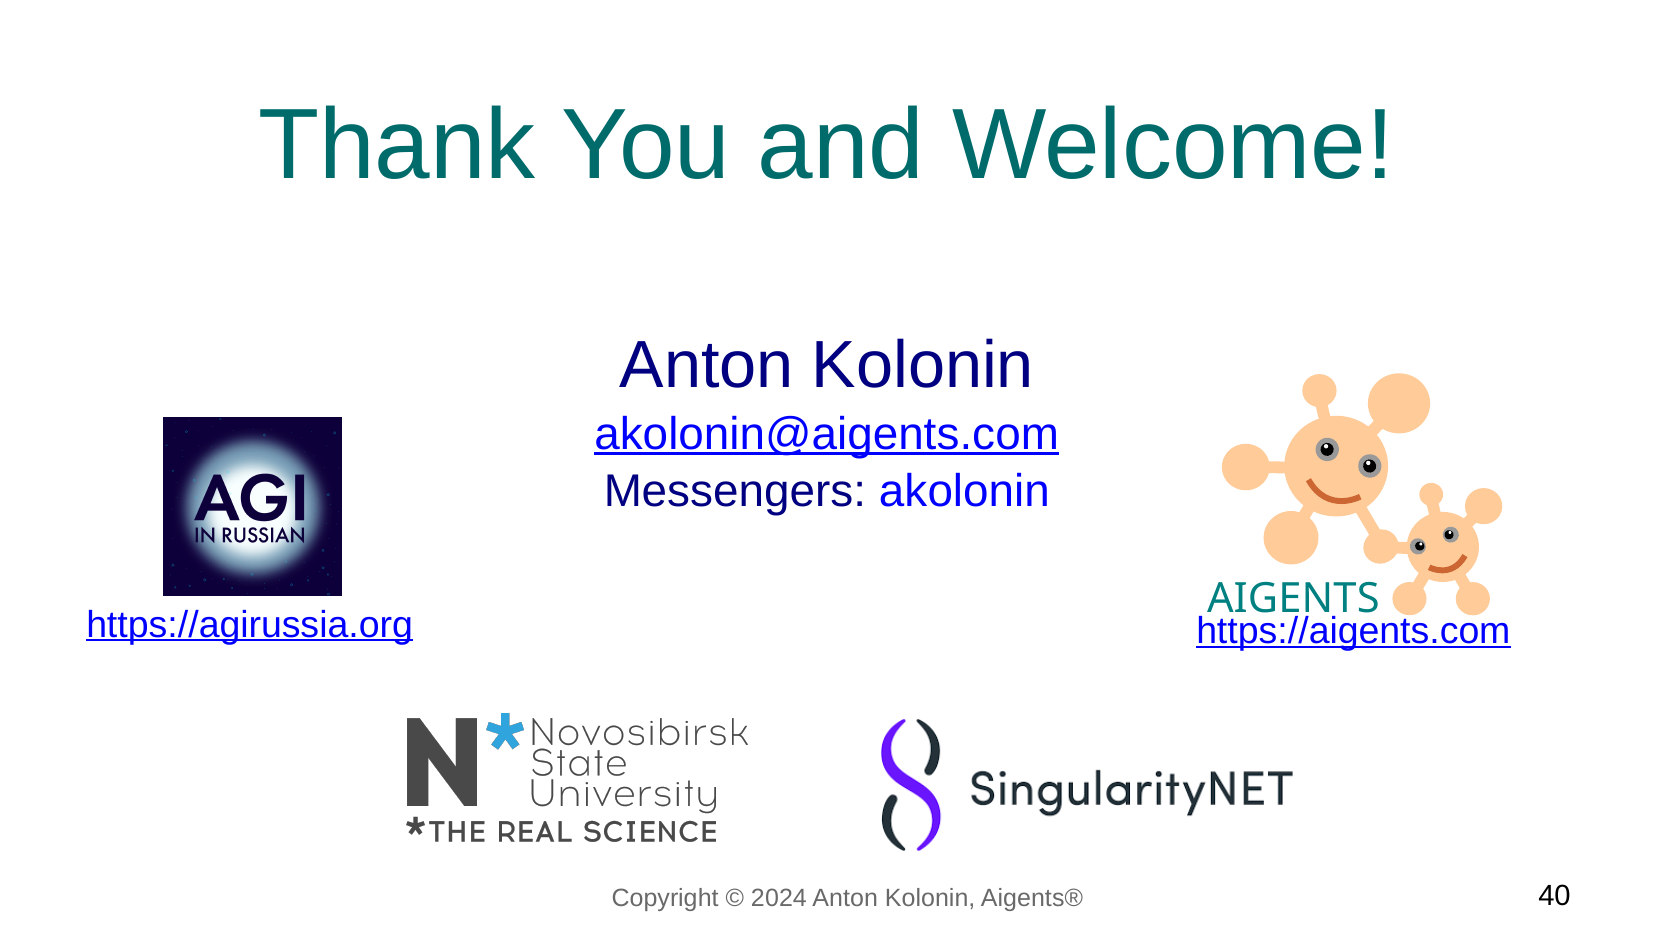

Thank You and Welcome!
Anton Kolonin
akolonin@aigents.com
Messengers: akolonin
AIGENTS
https://agirussia.org
https://aigents.com
Copyright © 2024 Anton Kolonin, Aigents®
40